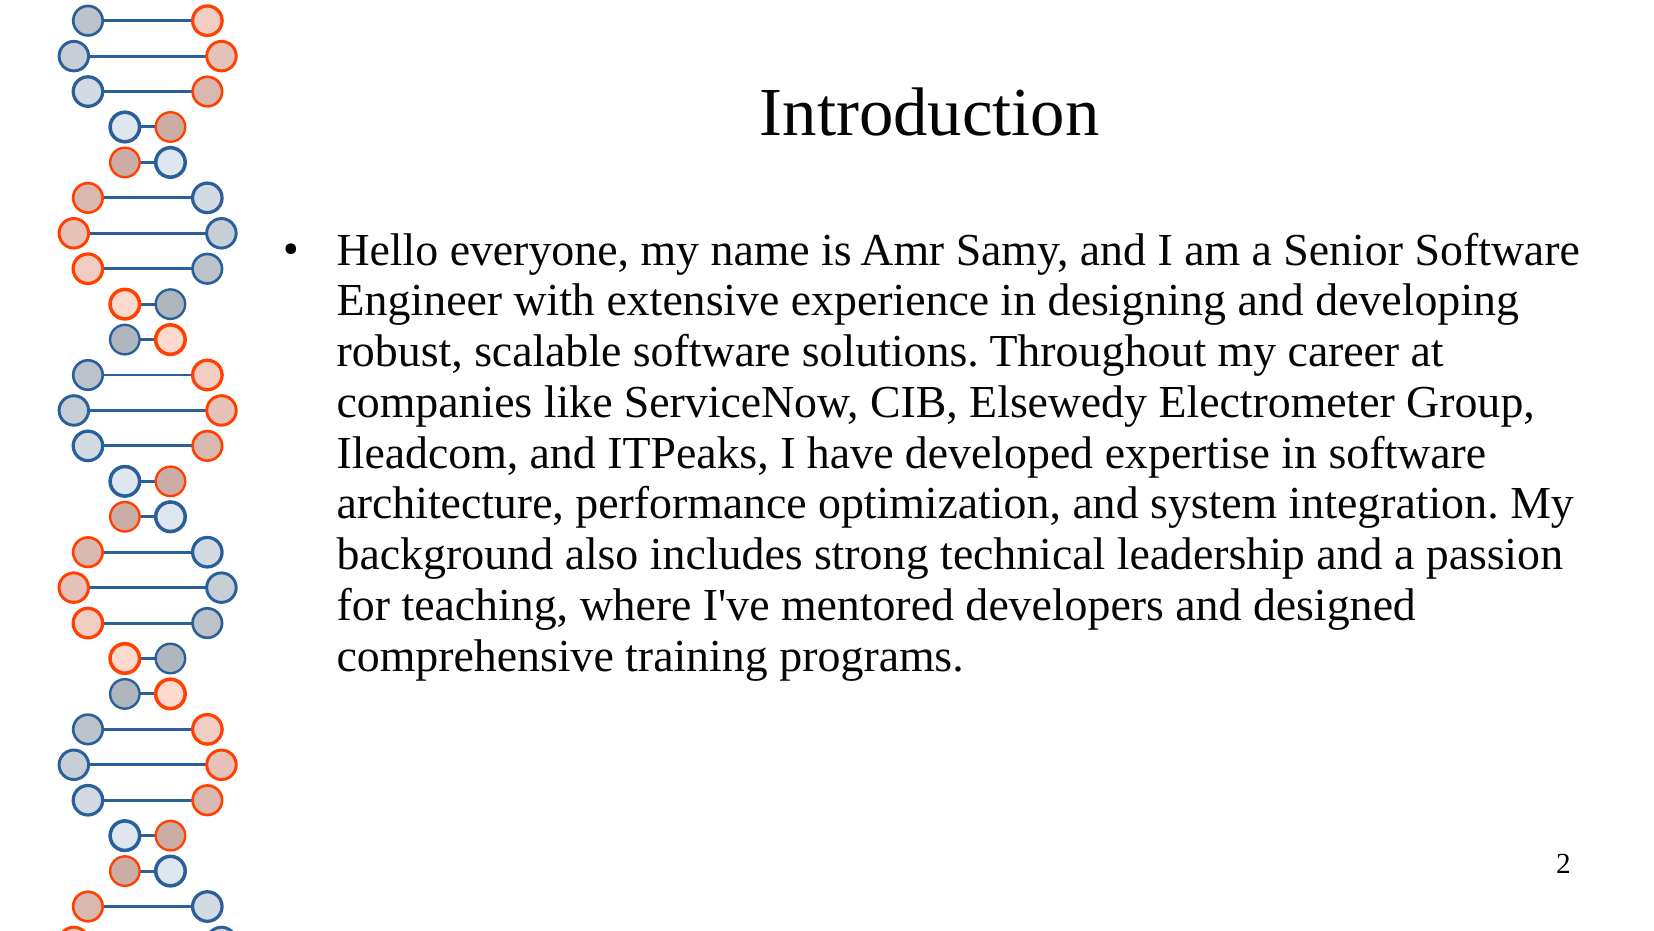

# Introduction
Hello everyone, my name is Amr Samy, and I am a Senior Software Engineer with extensive experience in designing and developing robust, scalable software solutions. Throughout my career at companies like ServiceNow, CIB, Elsewedy Electrometer Group, Ileadcom, and ITPeaks, I have developed expertise in software architecture, performance optimization, and system integration. My background also includes strong technical leadership and a passion for teaching, where I've mentored developers and designed comprehensive training programs.
2